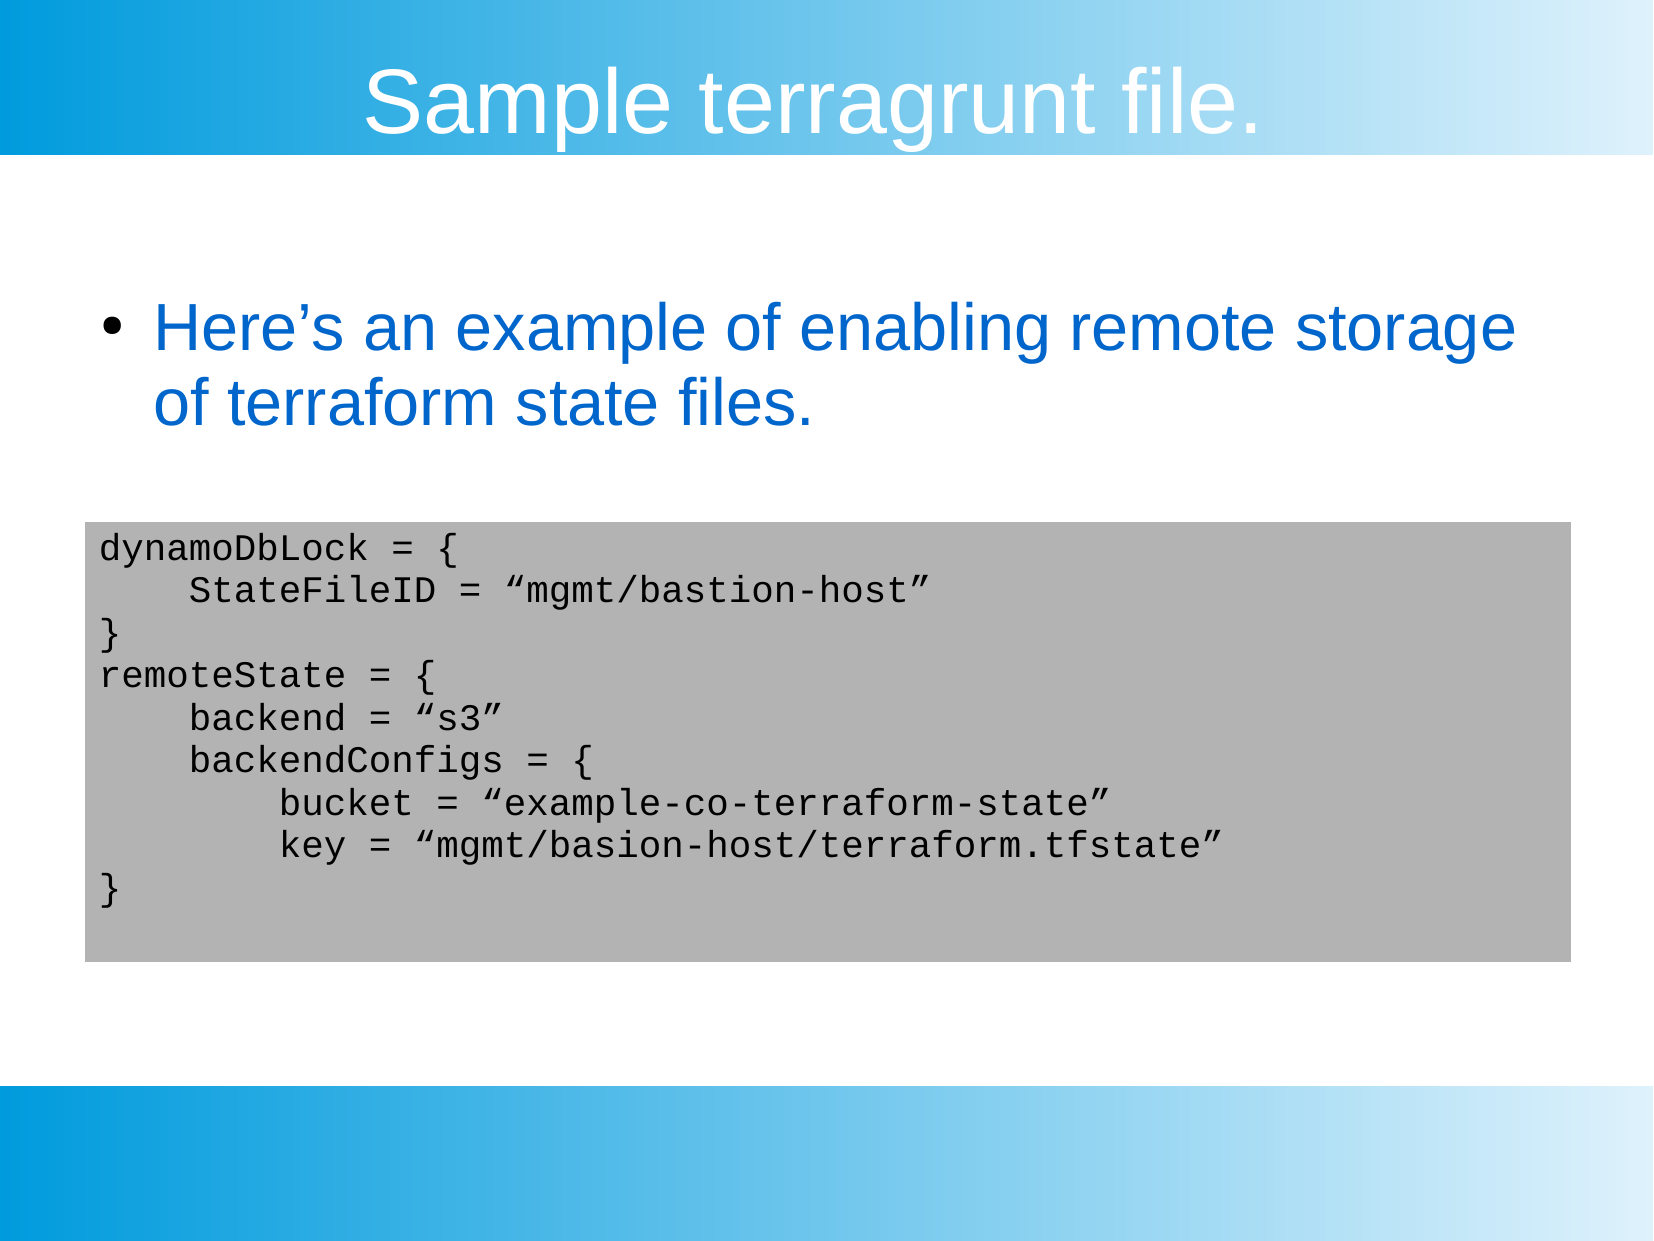

# Sample terragrunt file.
Here’s an example of enabling remote storage of terraform state files.
| dynamoDbLock = { StateFileID = “mgmt/bastion-host” } remoteState = { backend = “s3” backendConfigs = { bucket = “example-co-terraform-state” key = “mgmt/basion-host/terraform.tfstate” } |
| --- |